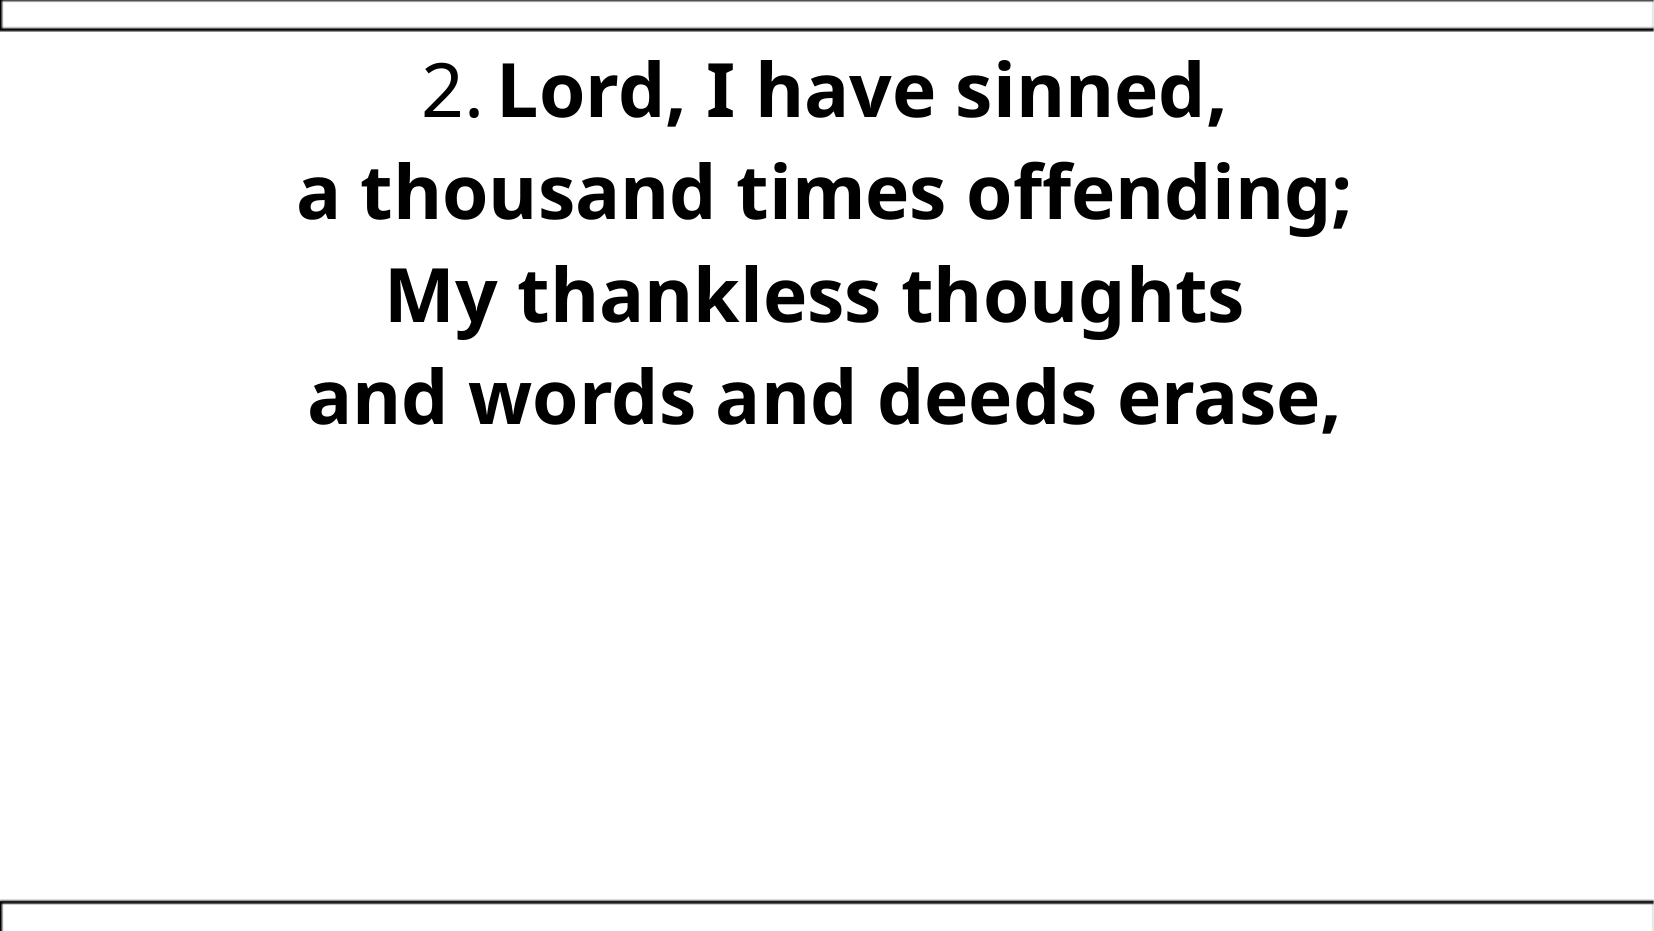

2.	Lord, I have sinned,
a thousand times offending;
My thankless thoughts
and words and deeds erase,